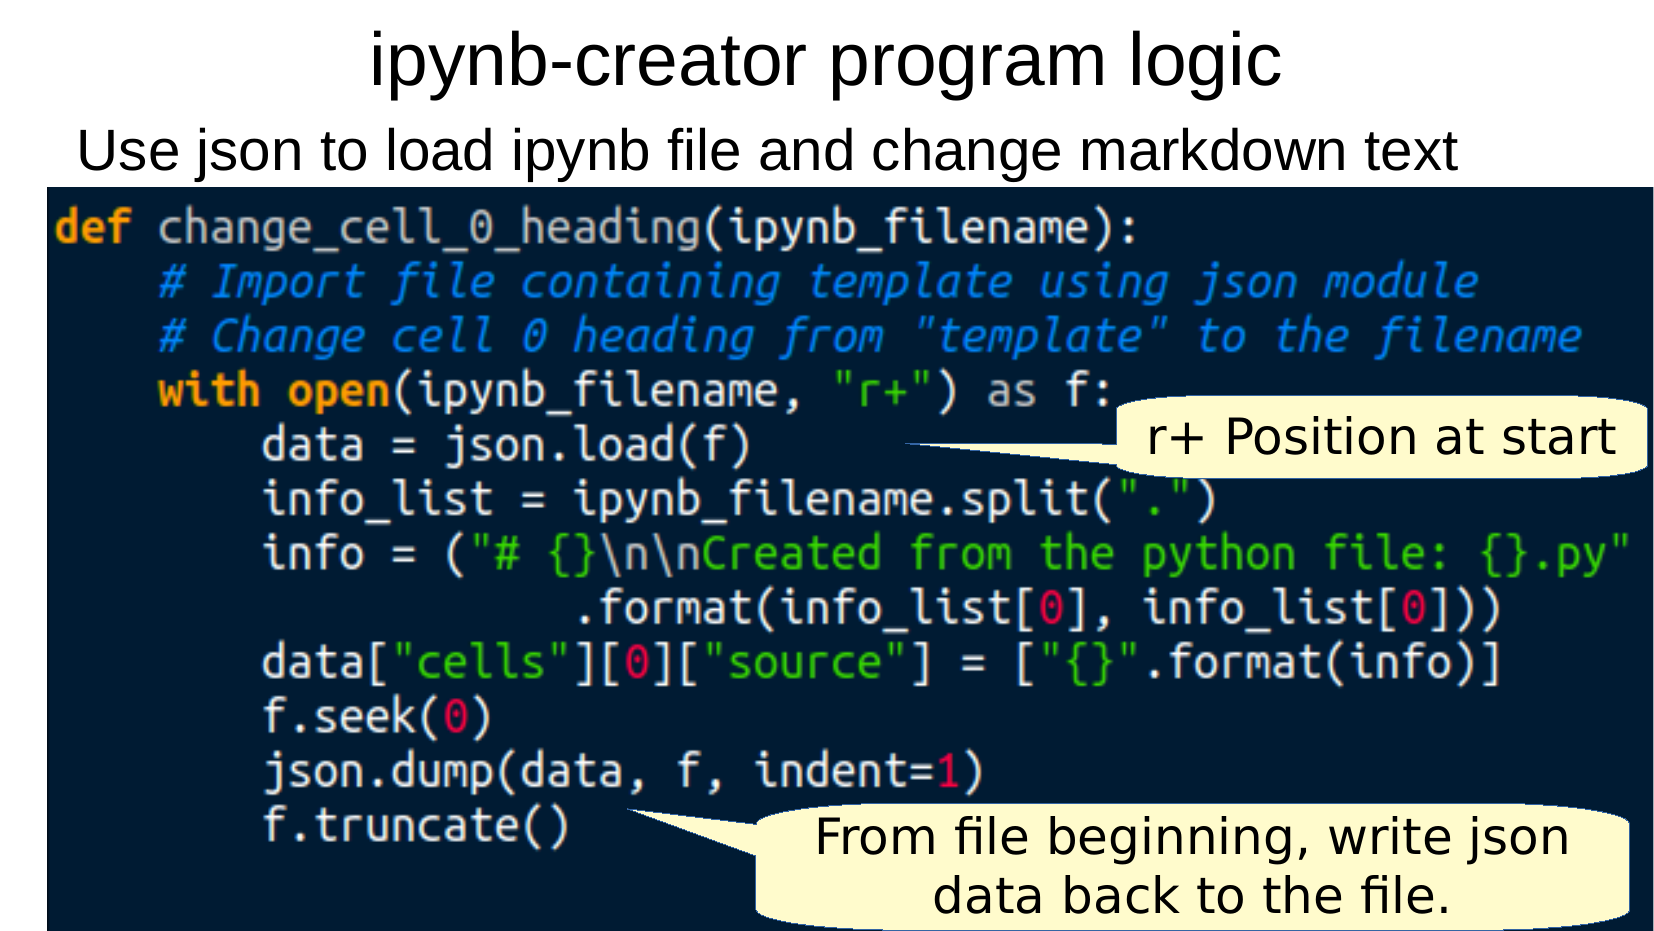

# ipynb-creator program logic
Use json to load ipynb file and change markdown text
r+ Position at start
From file beginning, write json data back to the file.